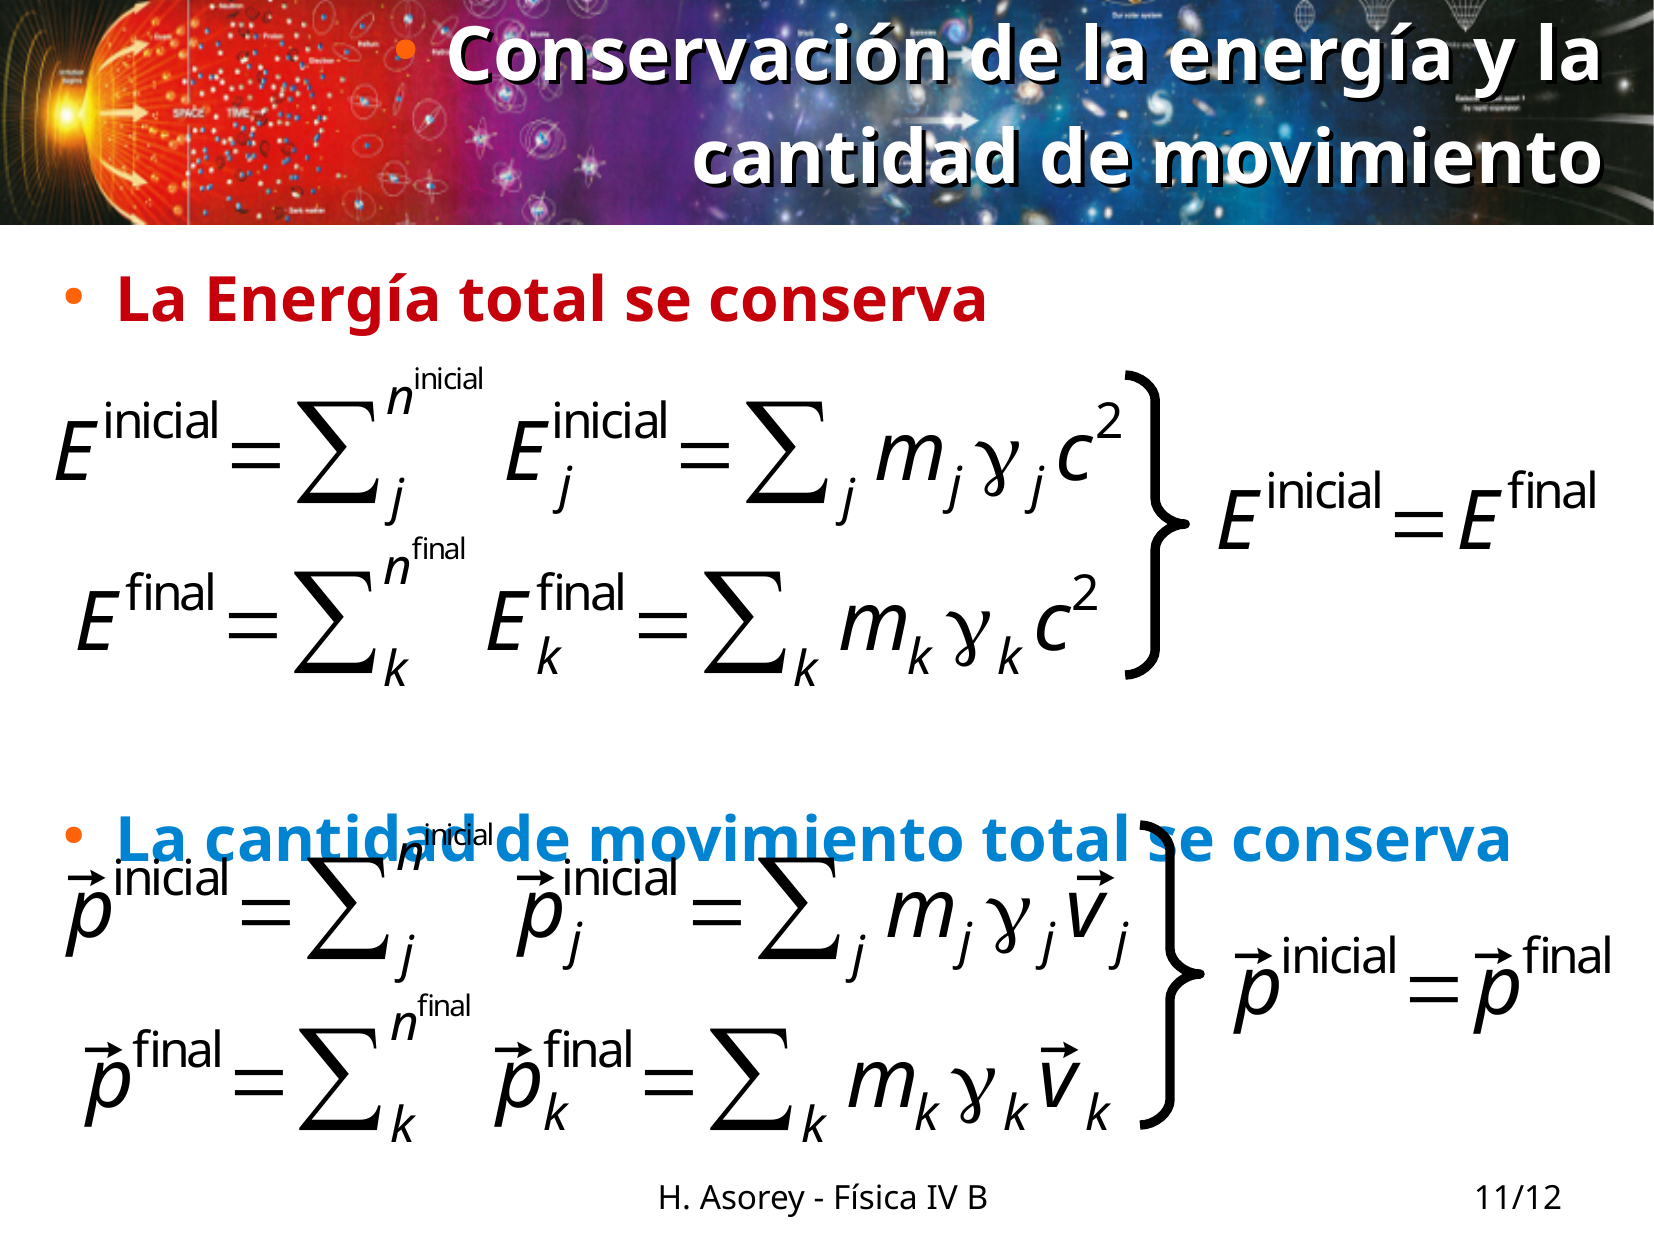

# Conservación de la energía y la cantidad de movimiento
La Energía total se conserva
La cantidad de movimiento total se conserva
H. Asorey - Física IV B
11